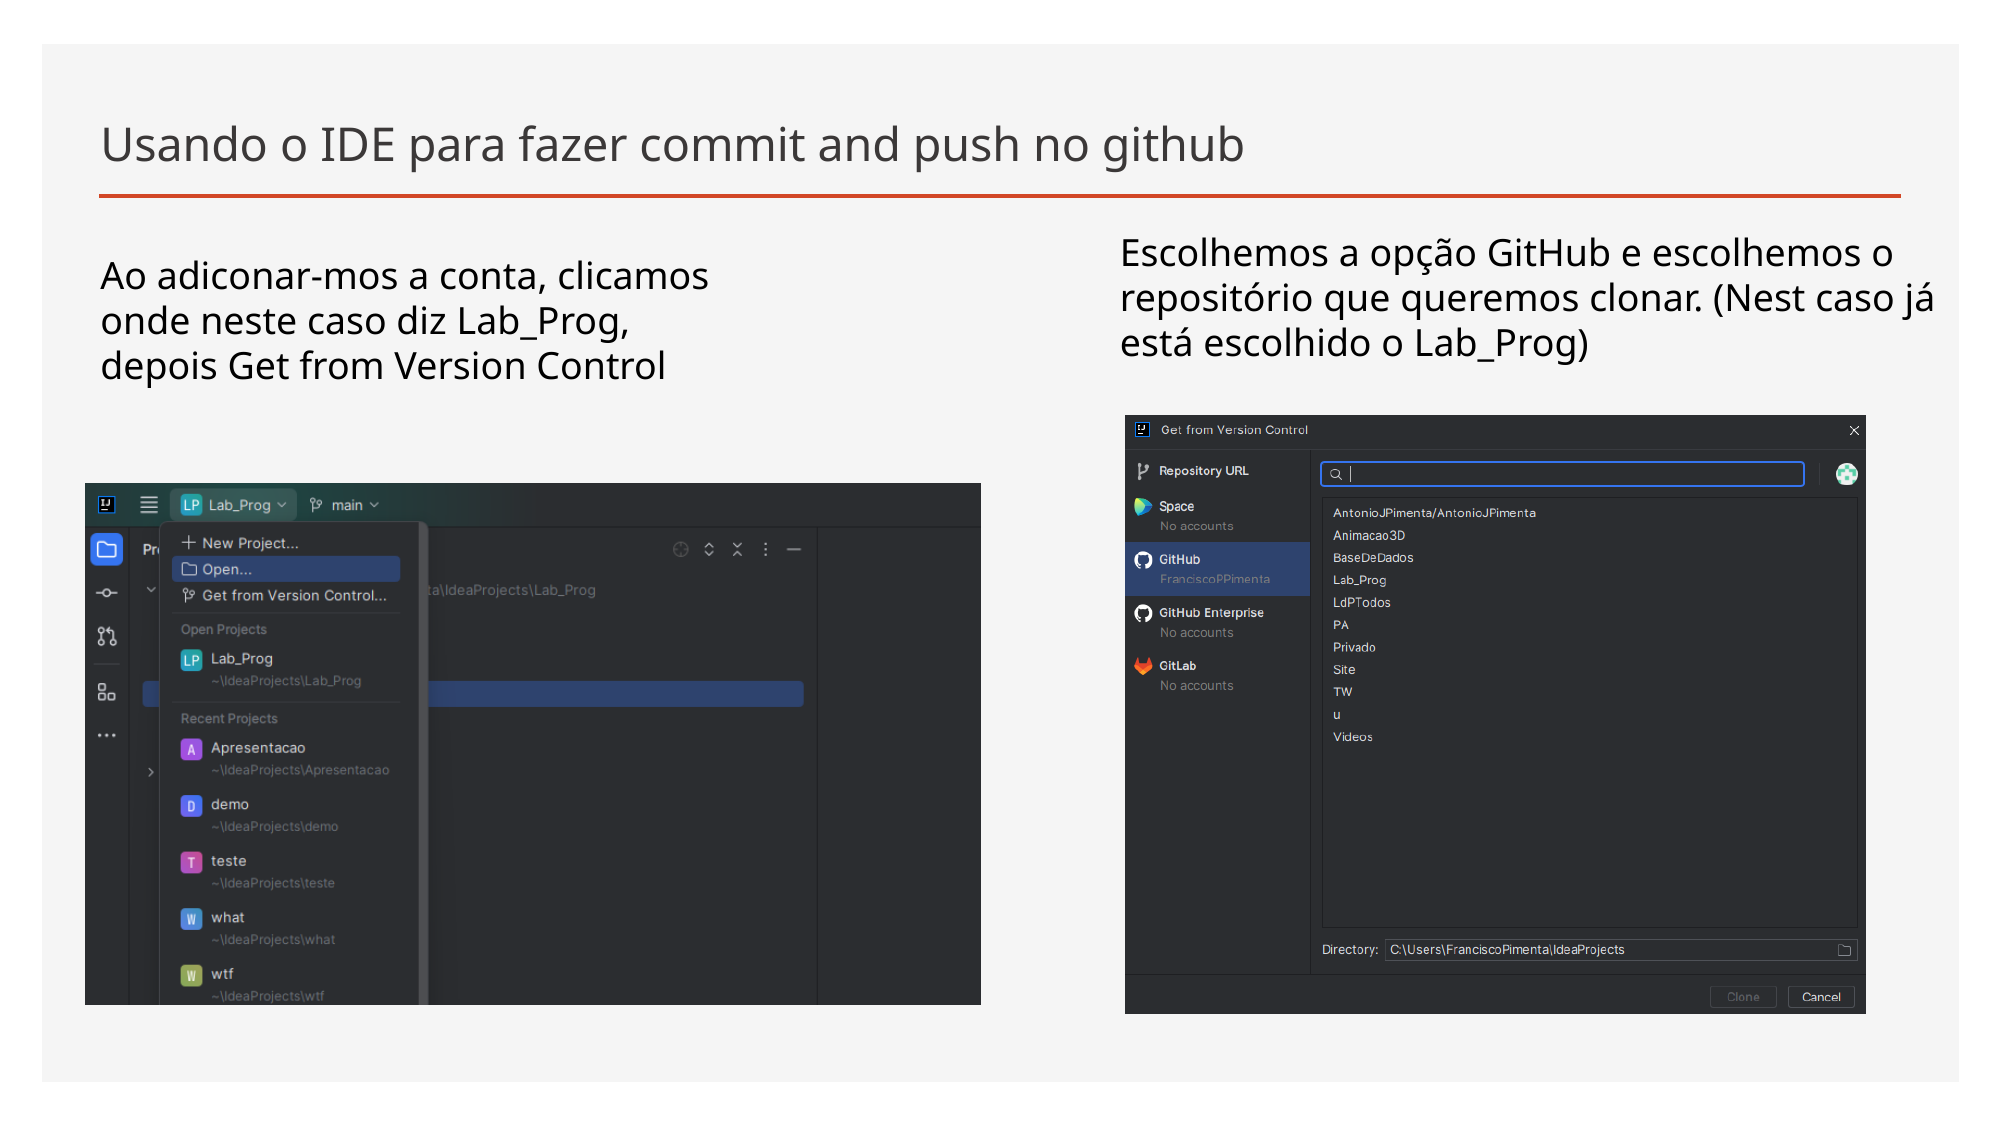

# Usando o IDE para fazer commit and push no github
Escolhemos a opção GitHub e escolhemos o repositório que queremos clonar. (Nest caso já está escolhido o Lab_Prog)
Ao adiconar-mos a conta, clicamos onde neste caso diz Lab_Prog, depois Get from Version Control